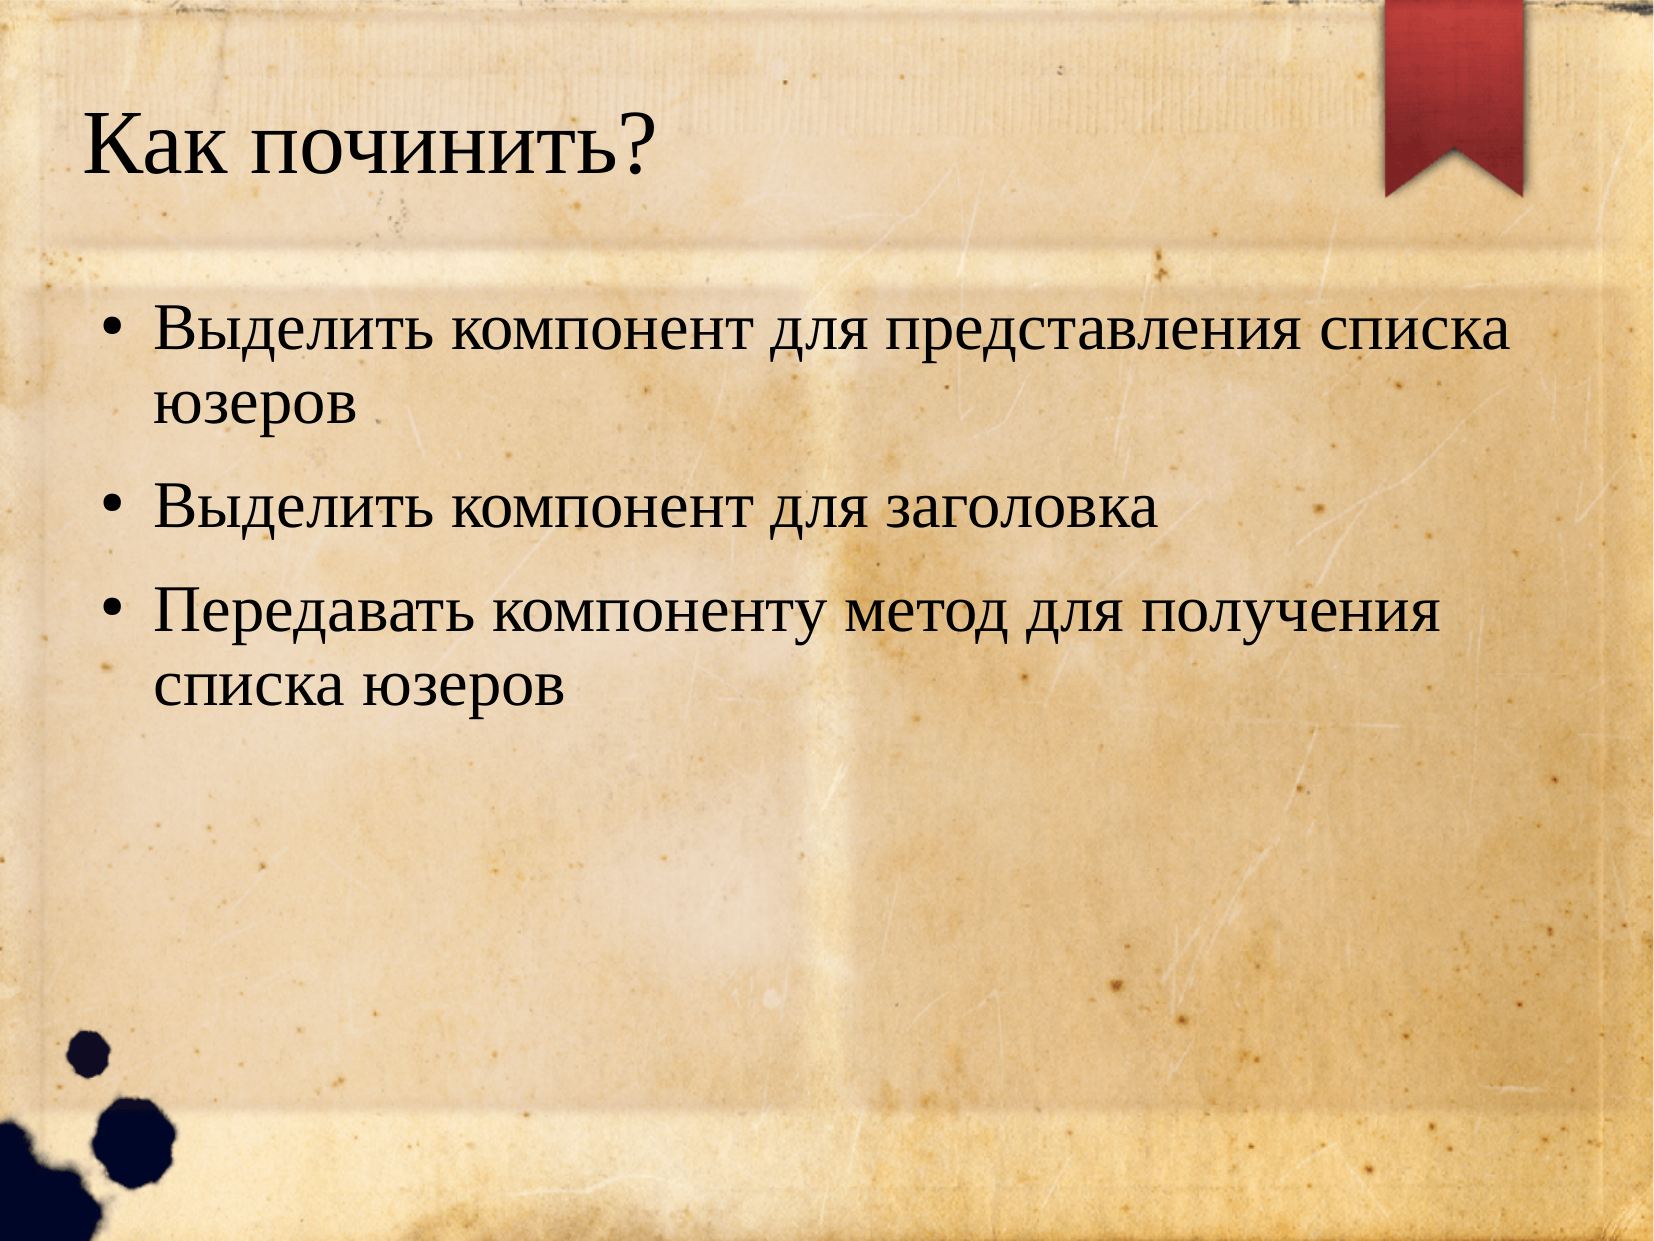

# Как починить?
Выделить компонент для представления списка юзеров
Выделить компонент для заголовка
Передавать компоненту метод для получения списка юзеров